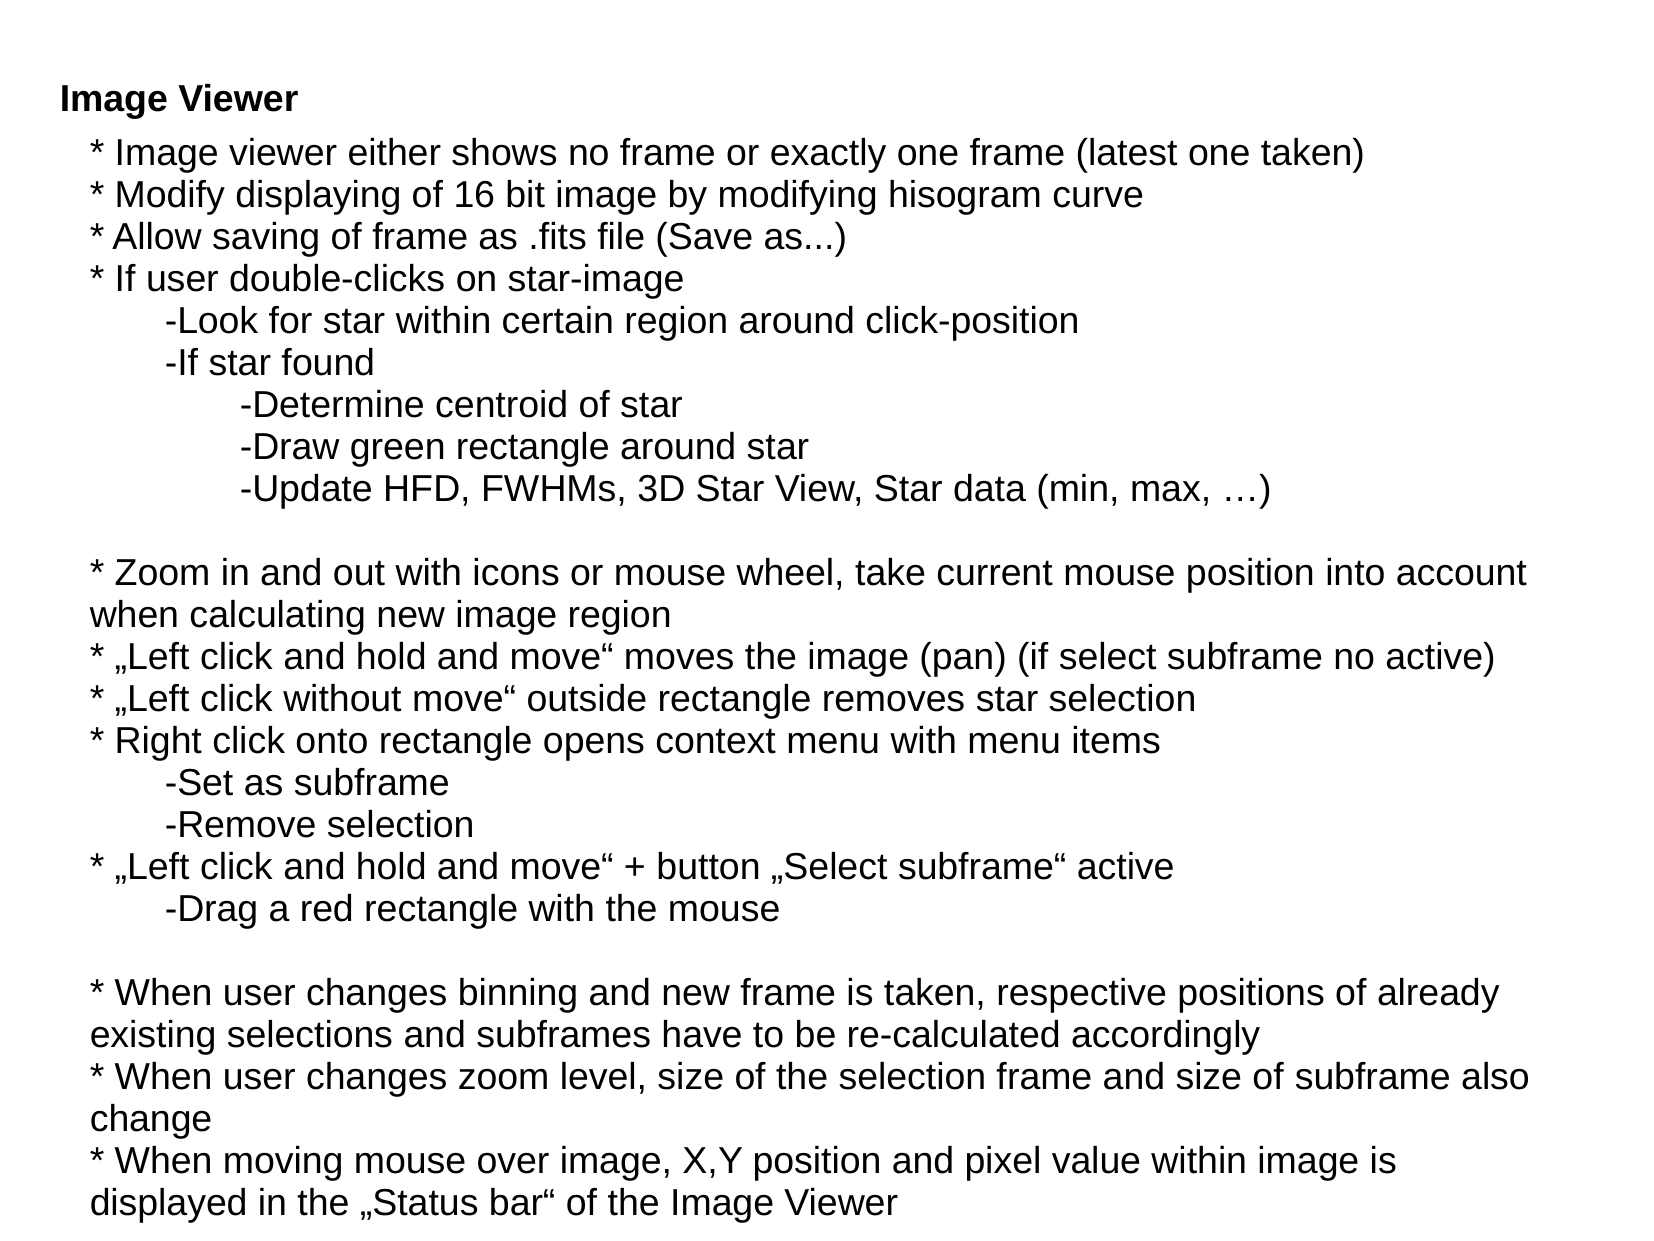

Image Viewer
* Image viewer either shows no frame or exactly one frame (latest one taken)
* Modify displaying of 16 bit image by modifying hisogram curve
* Allow saving of frame as .fits file (Save as...)
* If user double-clicks on star-image
	-Look for star within certain region around click-position
	-If star found
		-Determine centroid of star
		-Draw green rectangle around star
		-Update HFD, FWHMs, 3D Star View, Star data (min, max, …)
* Zoom in and out with icons or mouse wheel, take current mouse position into account when calculating new image region
* „Left click and hold and move“ moves the image (pan) (if select subframe no active)
* „Left click without move“ outside rectangle removes star selection
* Right click onto rectangle opens context menu with menu items
	-Set as subframe
	-Remove selection
* „Left click and hold and move“ + button „Select subframe“ active
	-Drag a red rectangle with the mouse
* When user changes binning and new frame is taken, respective positions of already existing selections and subframes have to be re-calculated accordingly
* When user changes zoom level, size of the selection frame and size of subframe also change
* When moving mouse over image, X,Y position and pixel value within image is displayed in the „Status bar“ of the Image Viewer
* TODO: Dimension of standard selection frame depends on binning, focal length + pixel size?
* TODO: * Allow loading frame(s) (?)